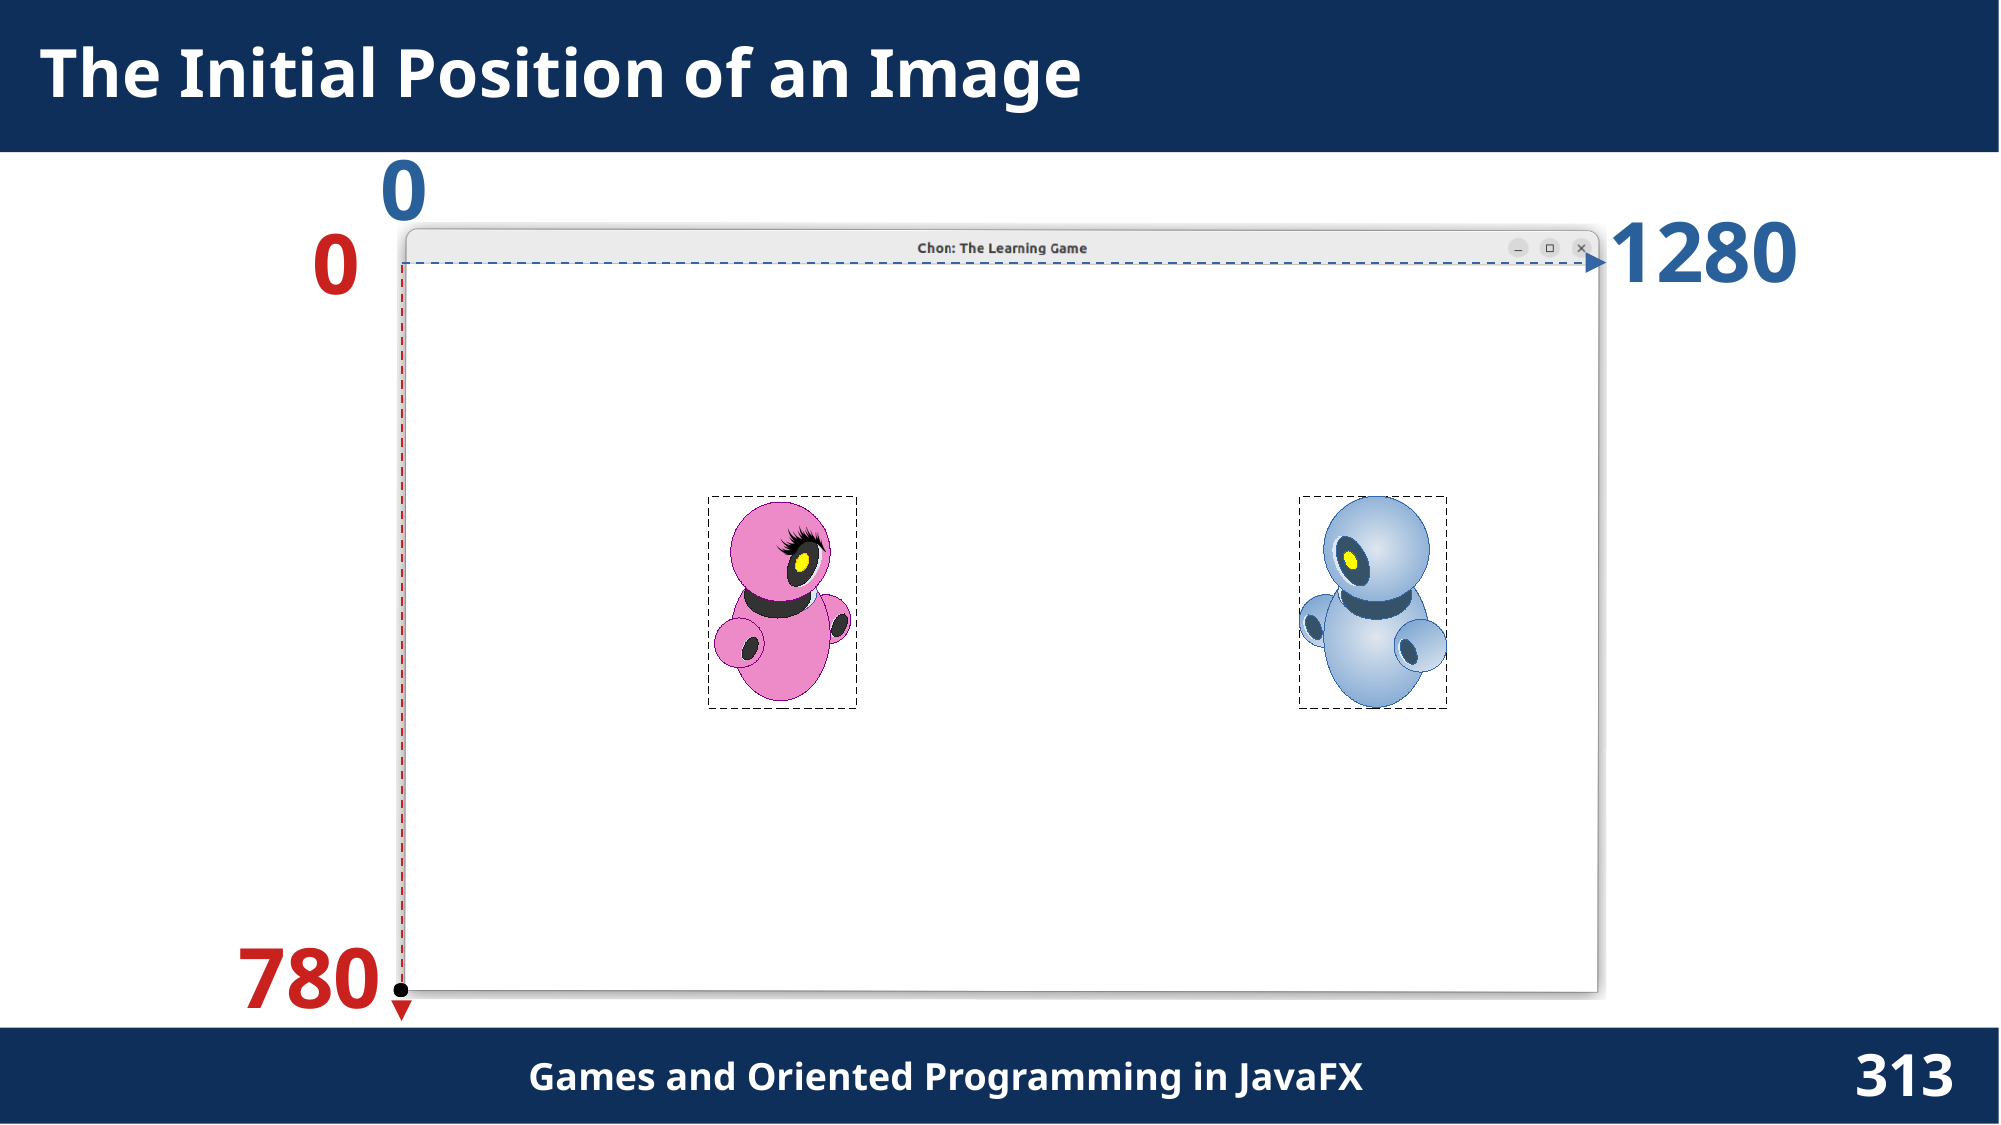

The Initial Position of an Image
0
1280
0
.
.
780